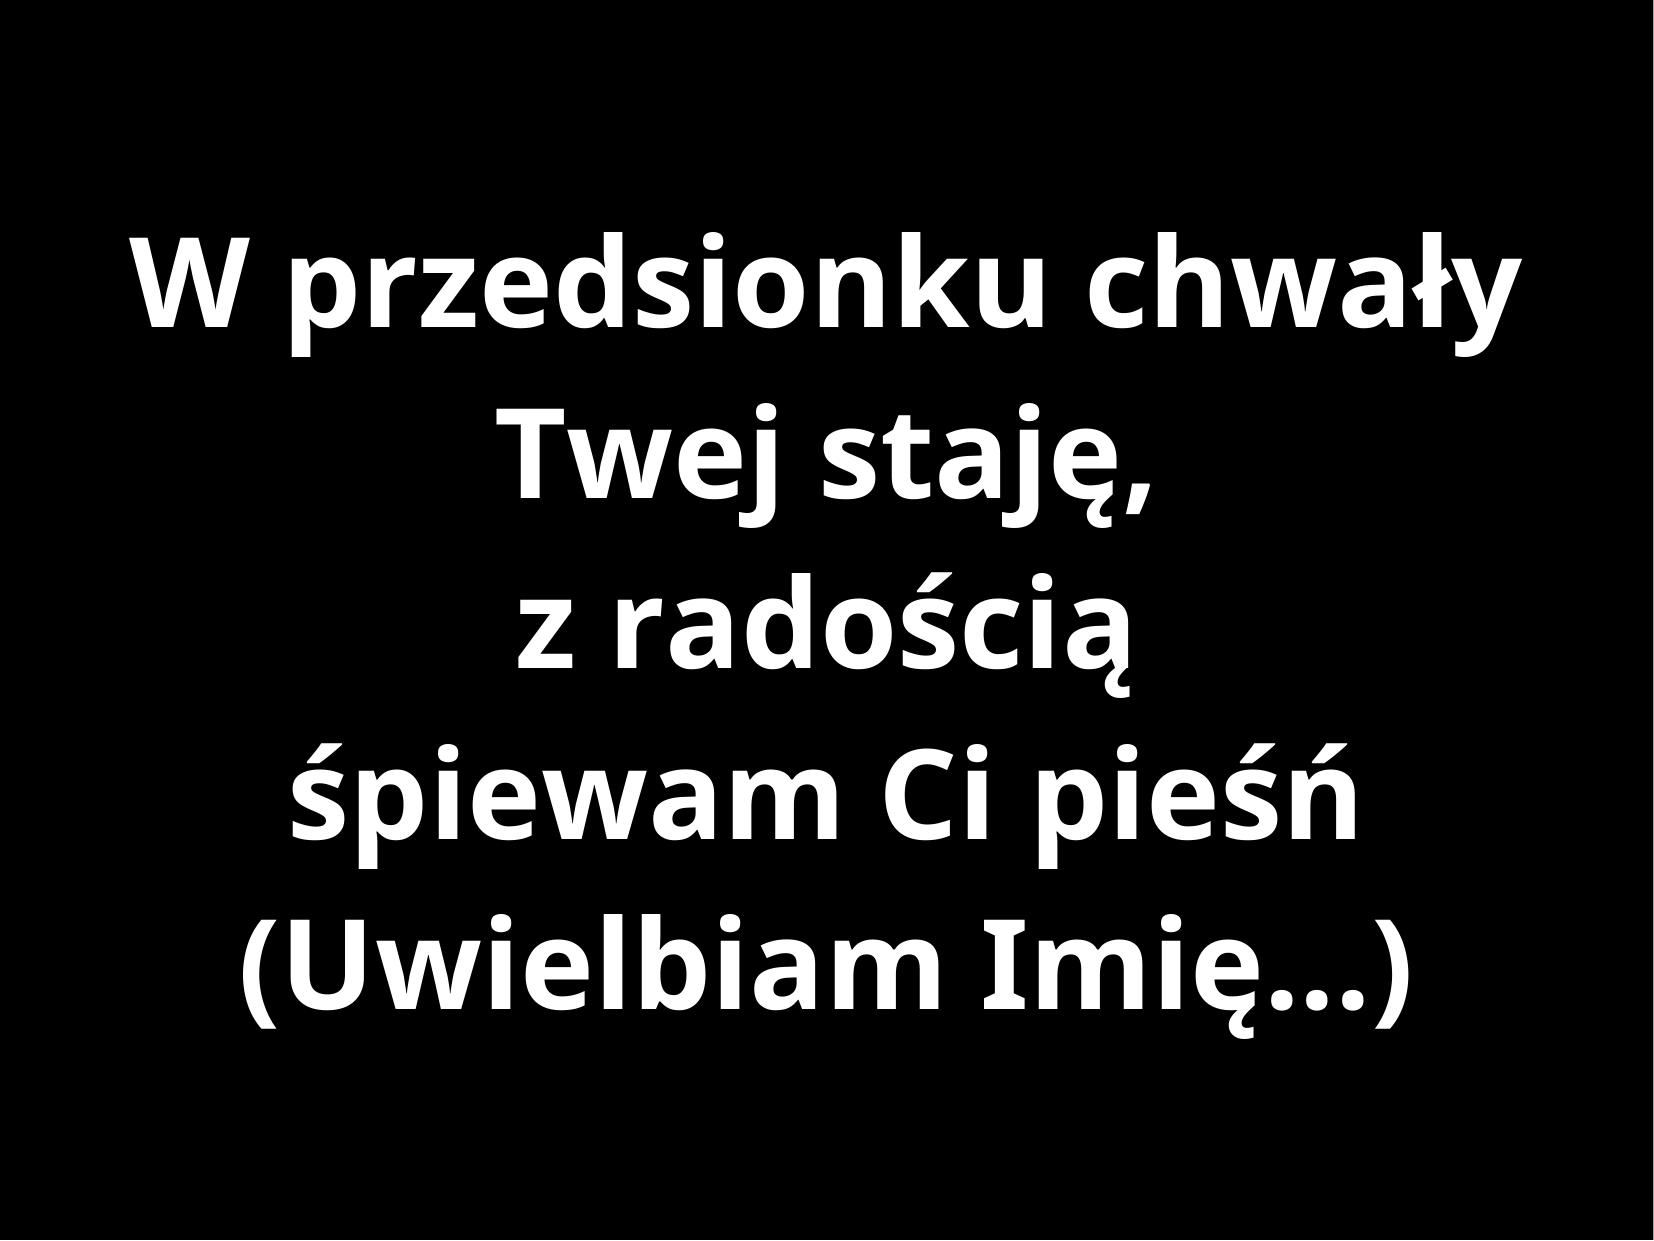

# W przedsionku chwały Twej staję, z radością śpiewam Ci pieśń (Uwielbiam Imię...)